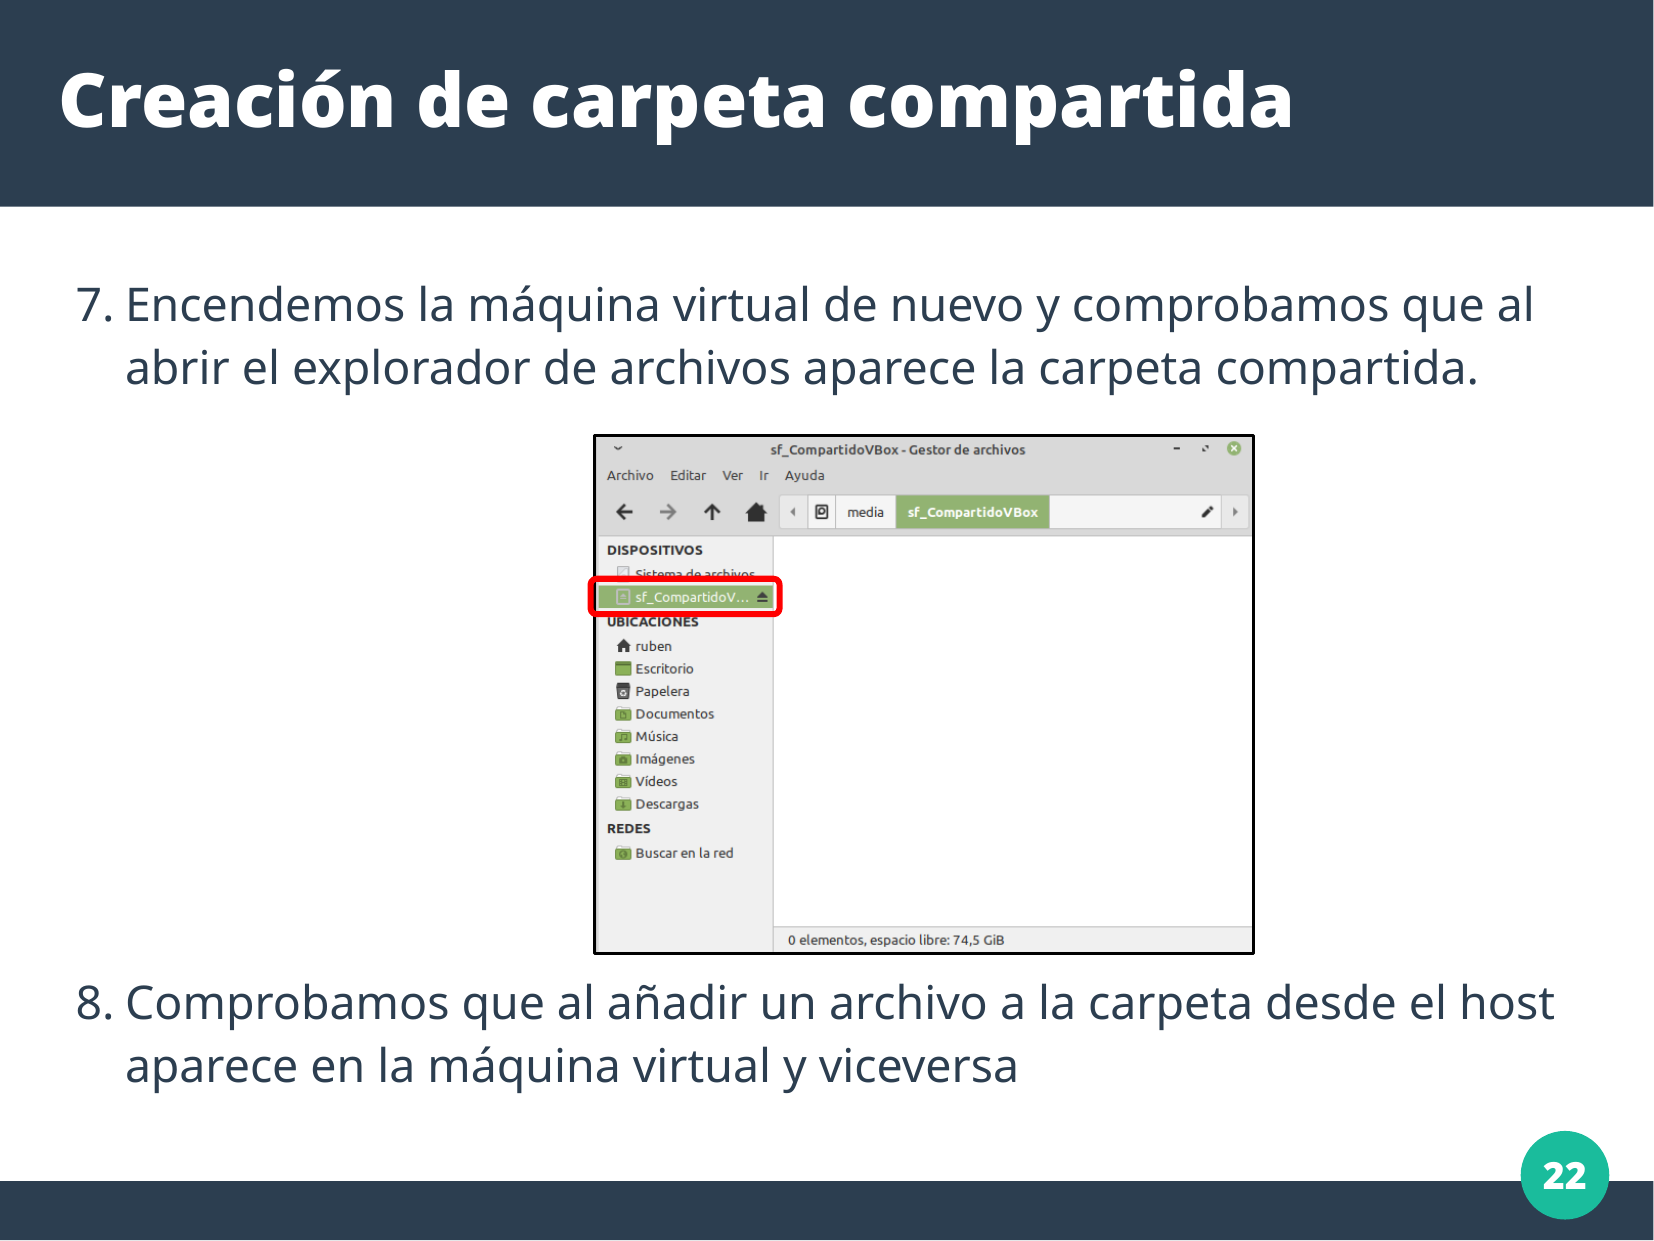

# Creación de carpeta compartida
Encendemos la máquina virtual de nuevo y comprobamos que al abrir el explorador de archivos aparece la carpeta compartida.
Comprobamos que al añadir un archivo a la carpeta desde el host aparece en la máquina virtual y viceversa
22